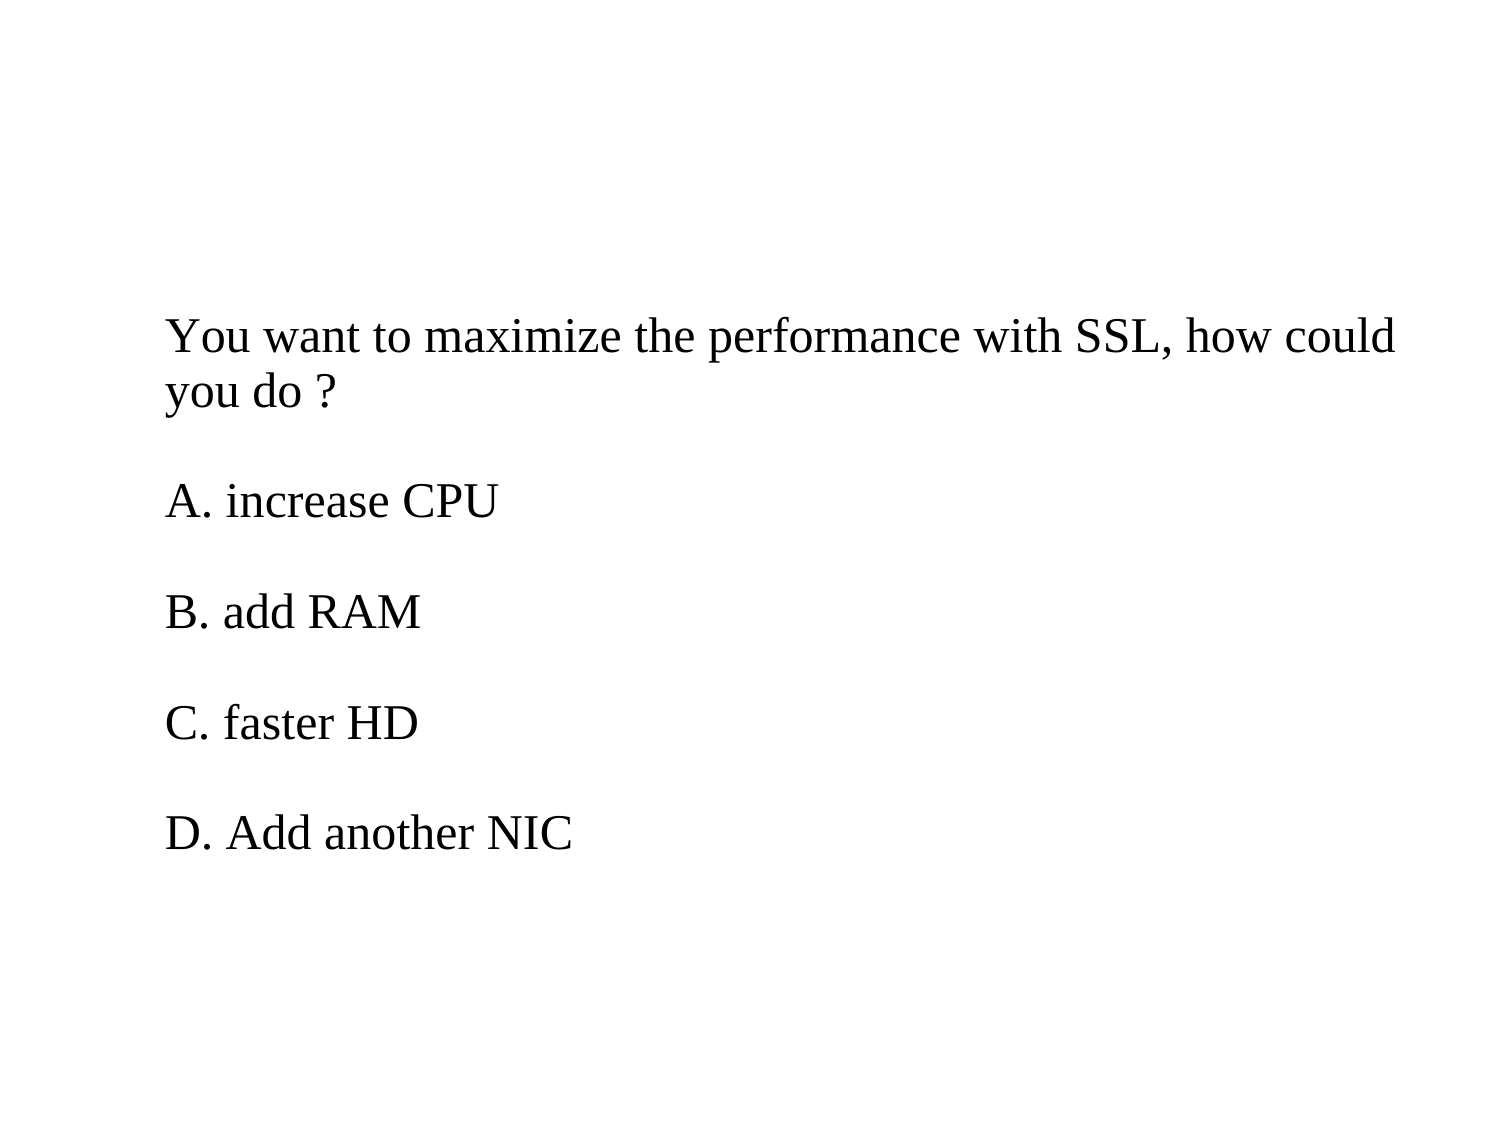

You want to maximize the performance with SSL, how could you do ?
A. increase CPU
B. add RAM
C. faster HD
D. Add another NIC